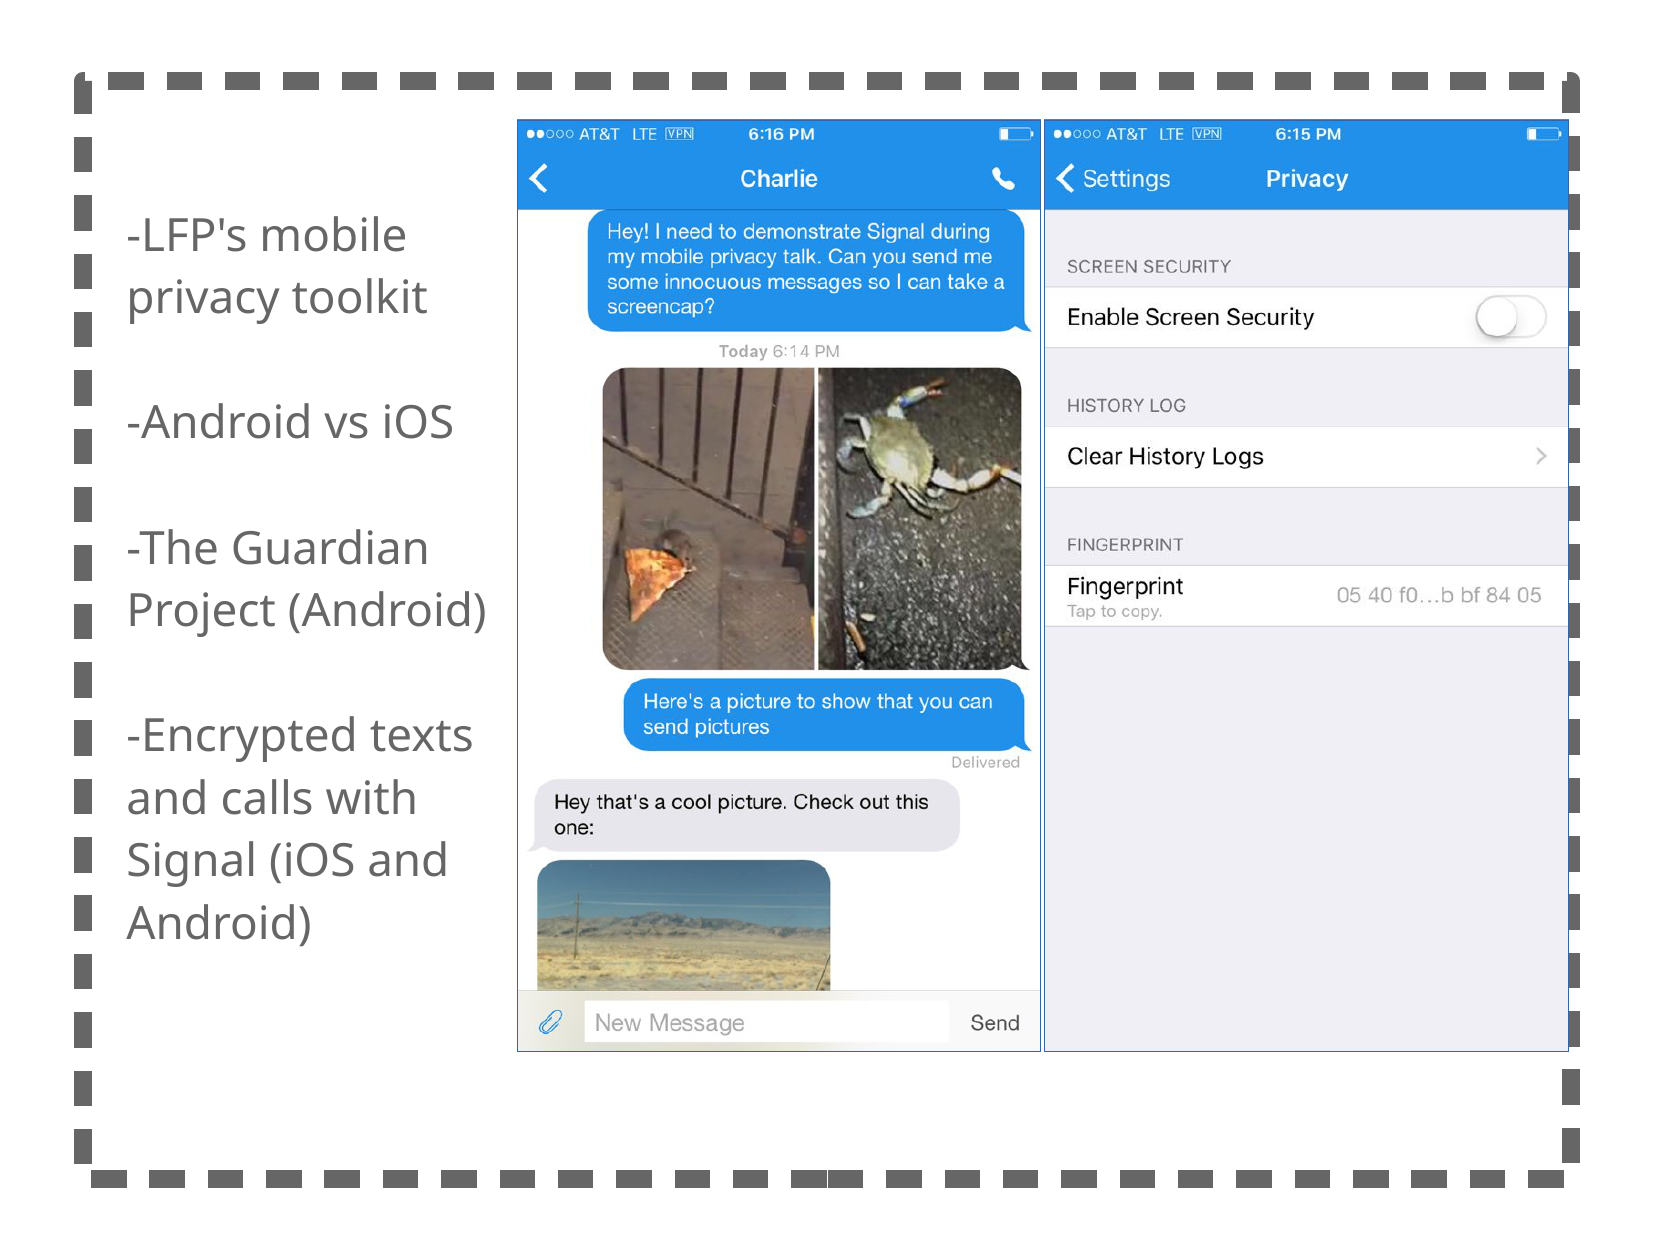

#
-LFP's mobile privacy toolkit
-Android vs iOS
-The Guardian Project (Android)
-Encrypted texts and calls with Signal (iOS and Android)